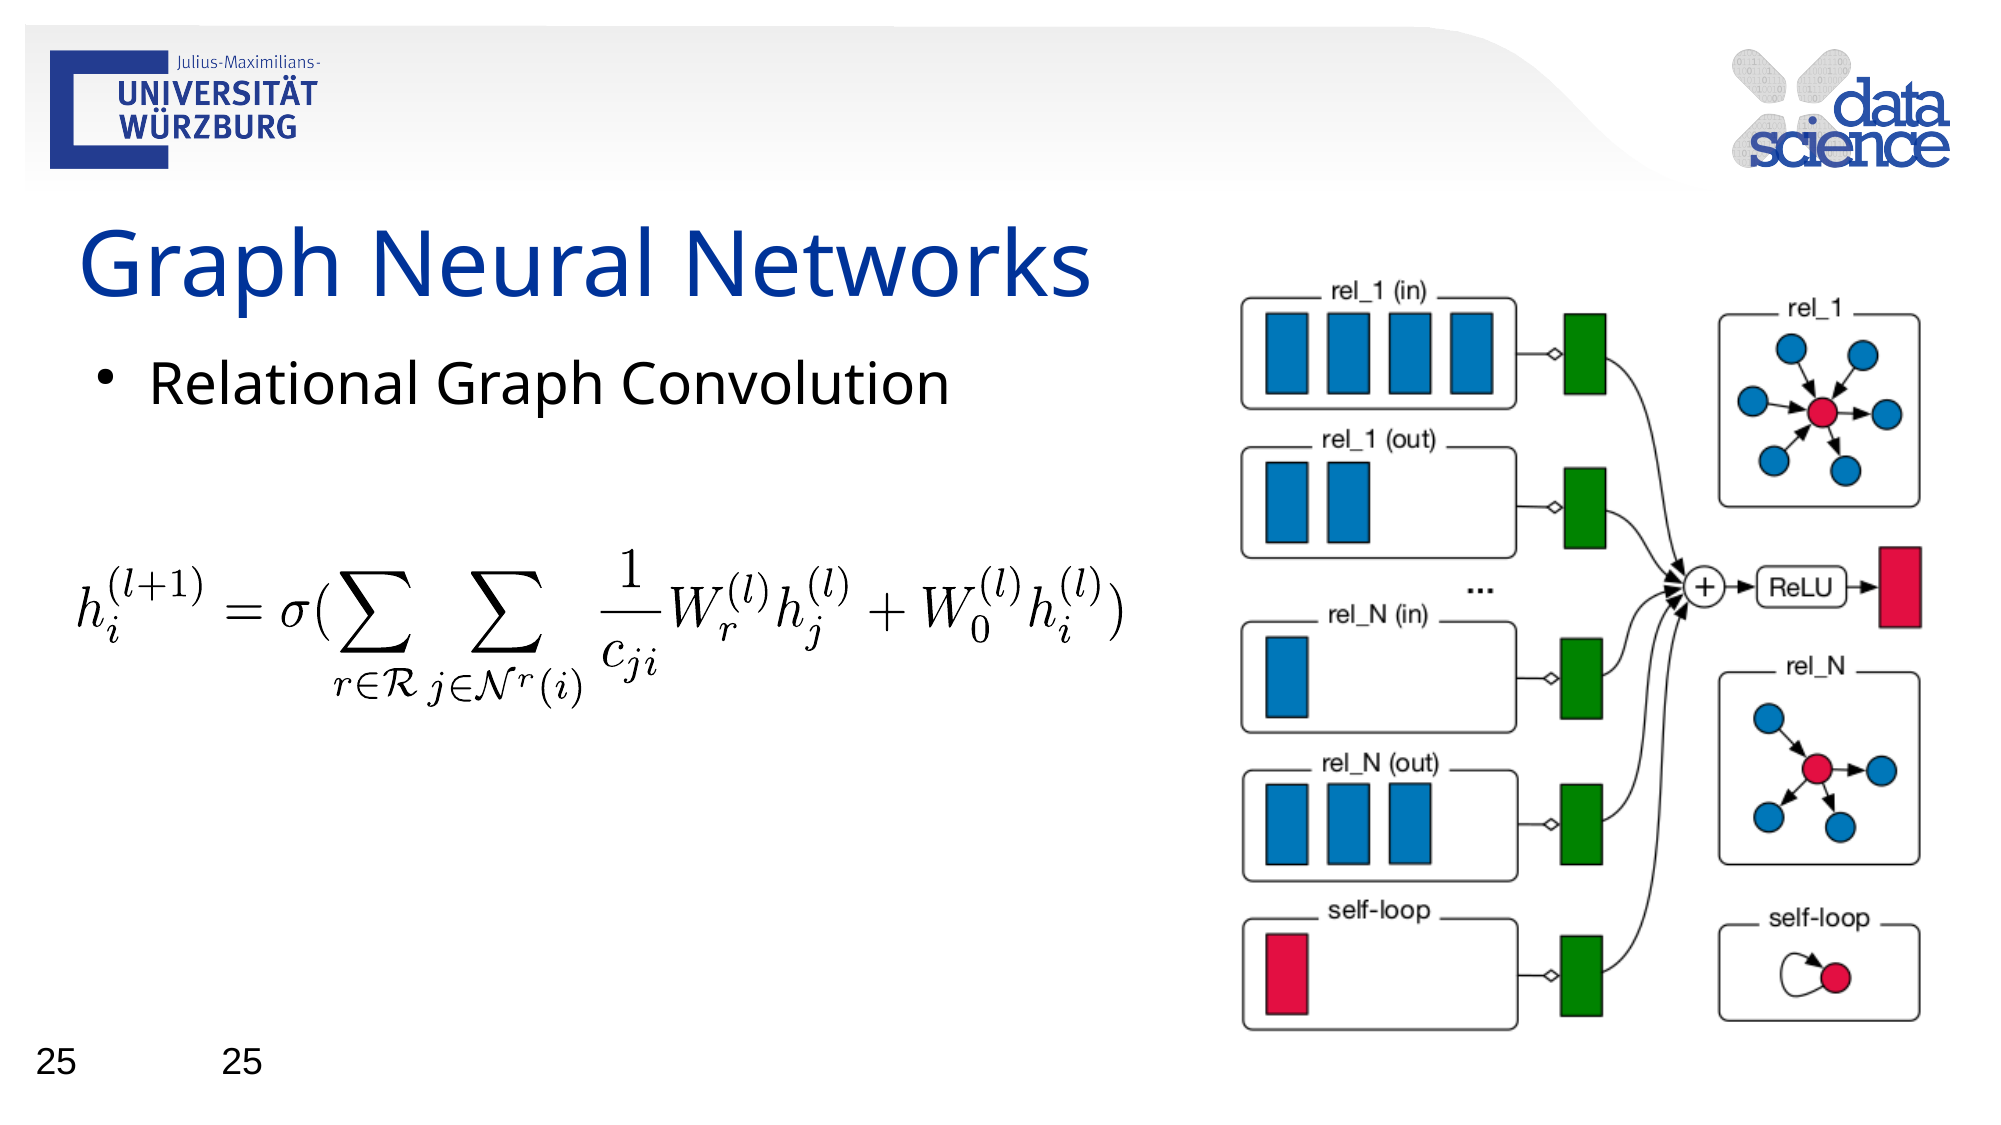

# Graph Neural Networks
Relational Graph Convolution